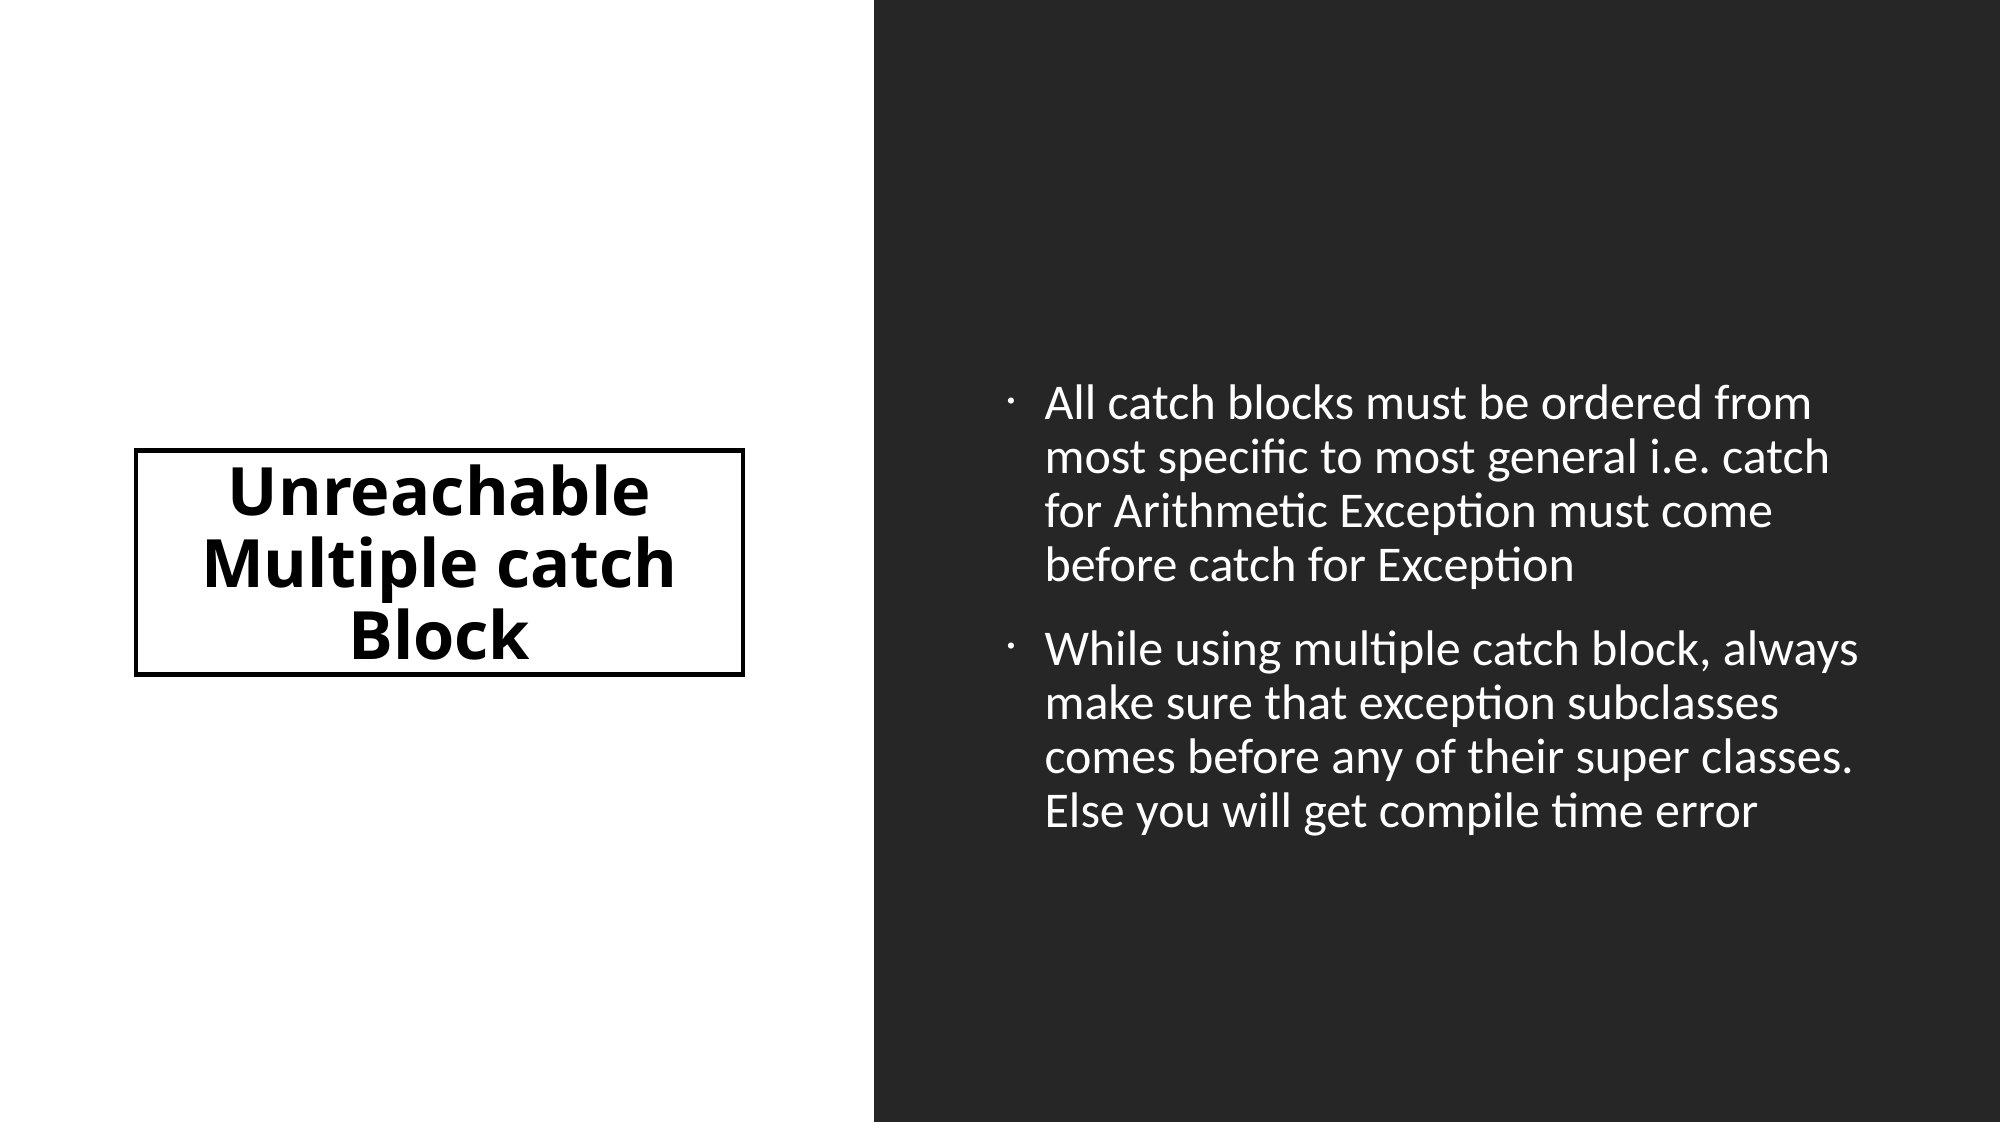

All catch blocks must be ordered from most specific to most general i.e. catch for Arithmetic Exception must come before catch for Exception
While using multiple catch block, always make sure that exception subclasses comes before any of their super classes. Else you will get compile time error
# Unreachable Multiple catch Block